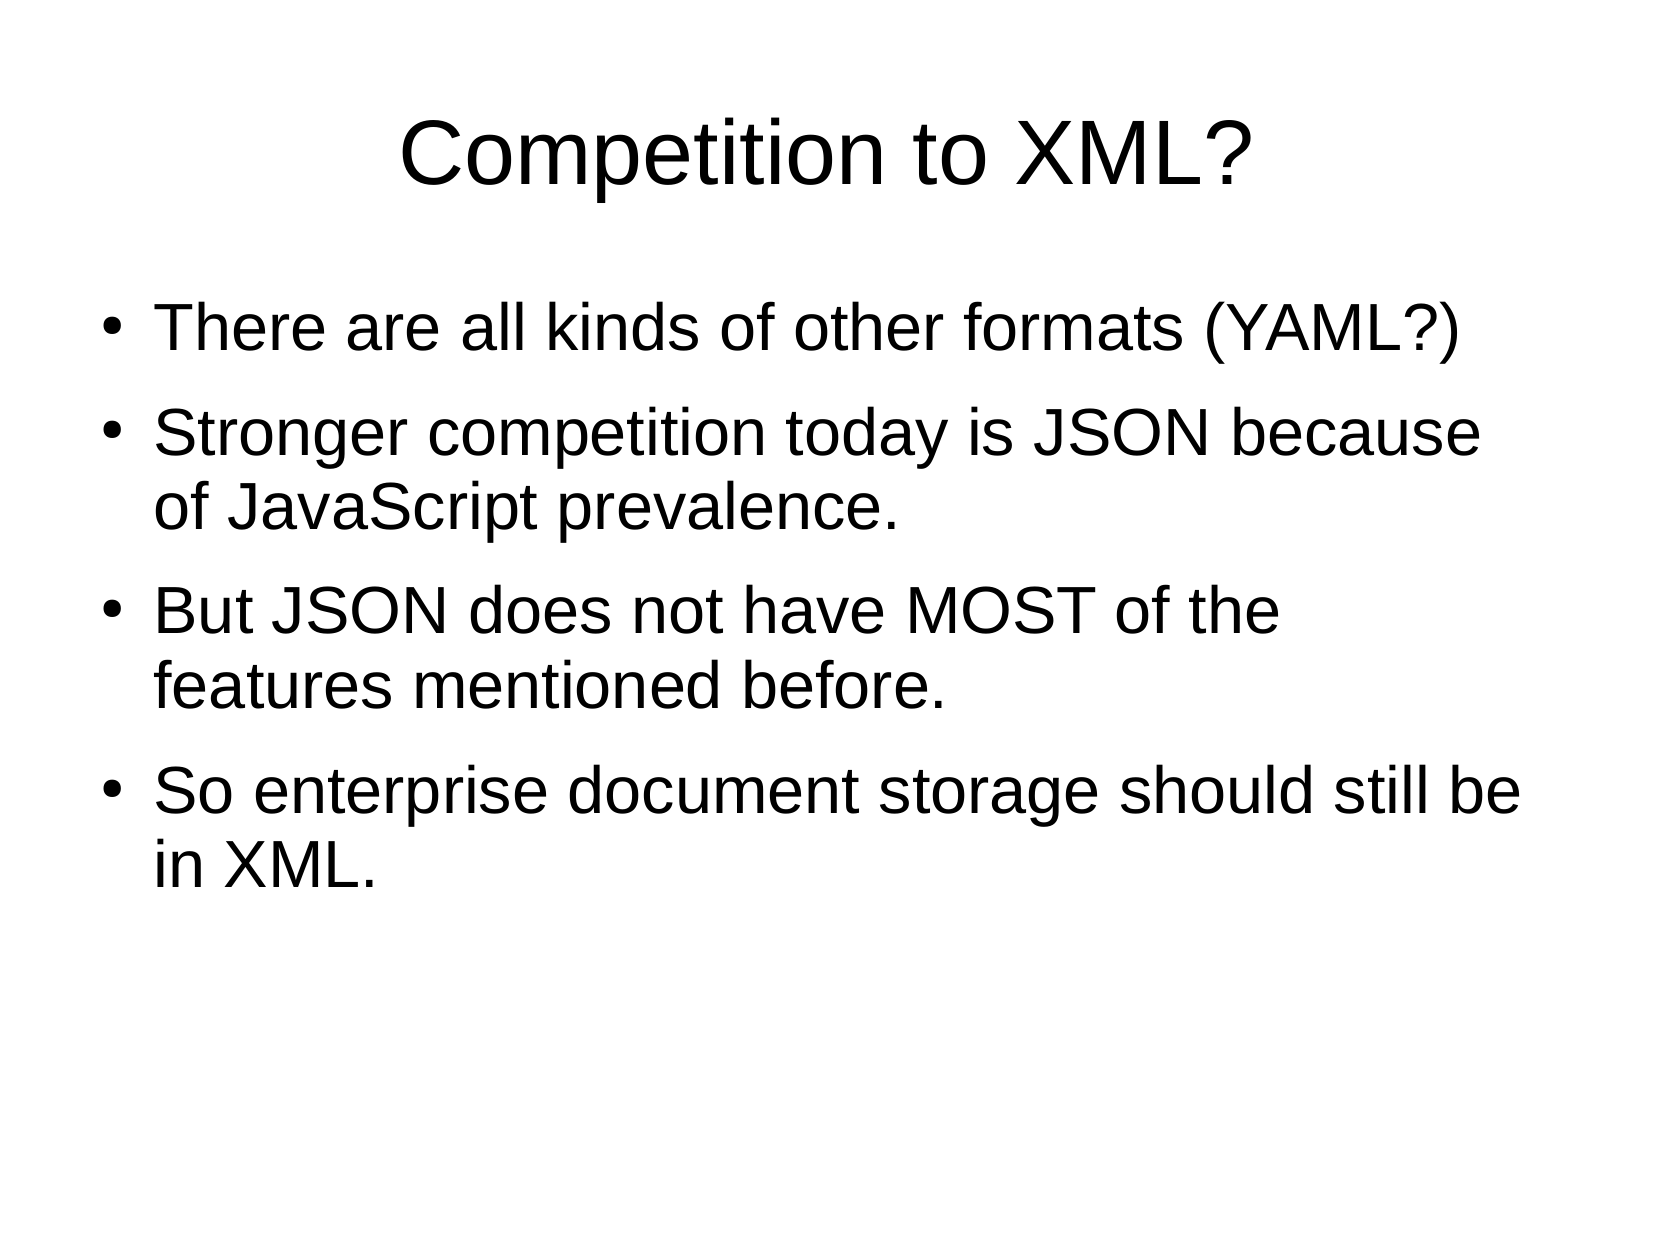

# Competition to XML?
There are all kinds of other formats (YAML?)
Stronger competition today is JSON because of JavaScript prevalence.
But JSON does not have MOST of the features mentioned before.
So enterprise document storage should still be in XML.